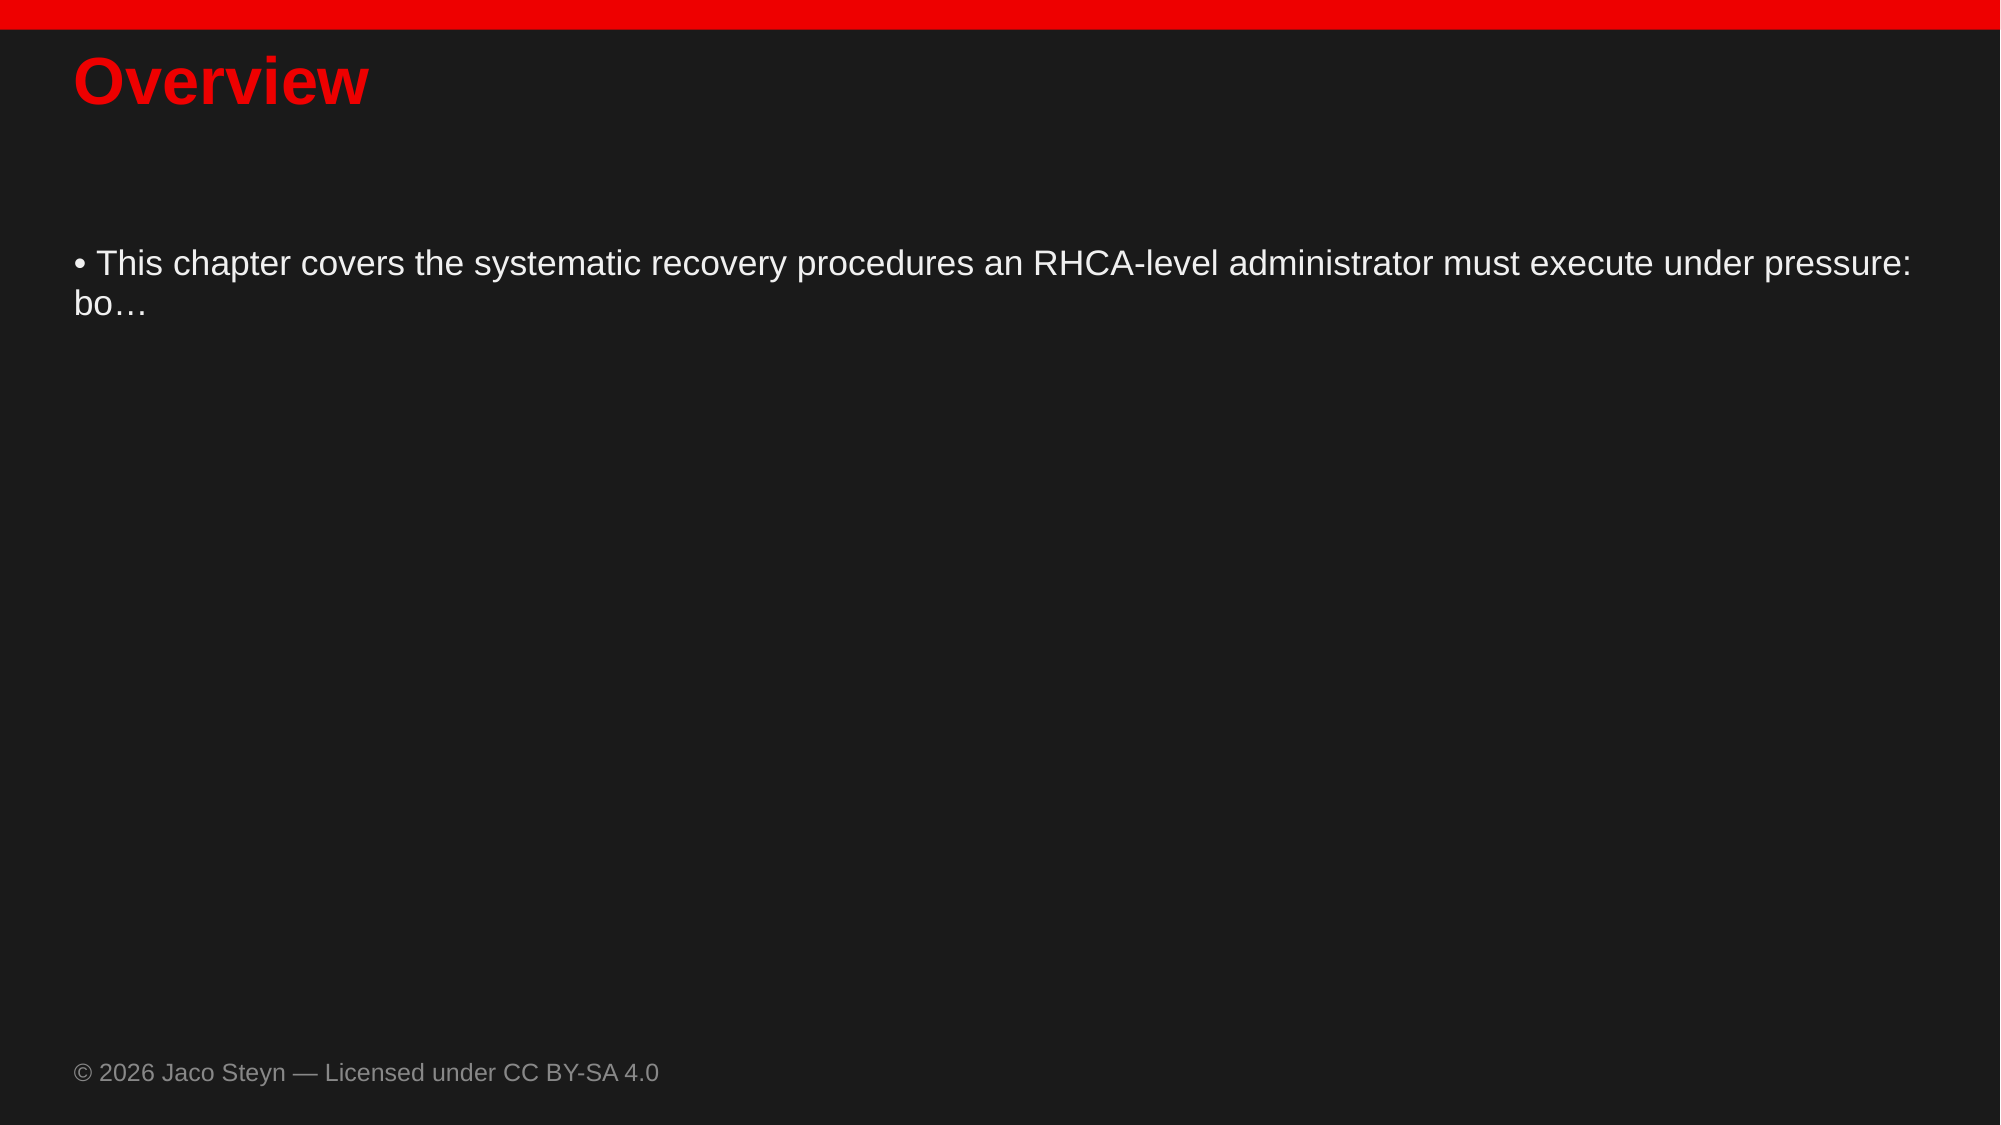

Overview
• This chapter covers the systematic recovery procedures an RHCA-level administrator must execute under pressure: bo…
© 2026 Jaco Steyn — Licensed under CC BY-SA 4.0